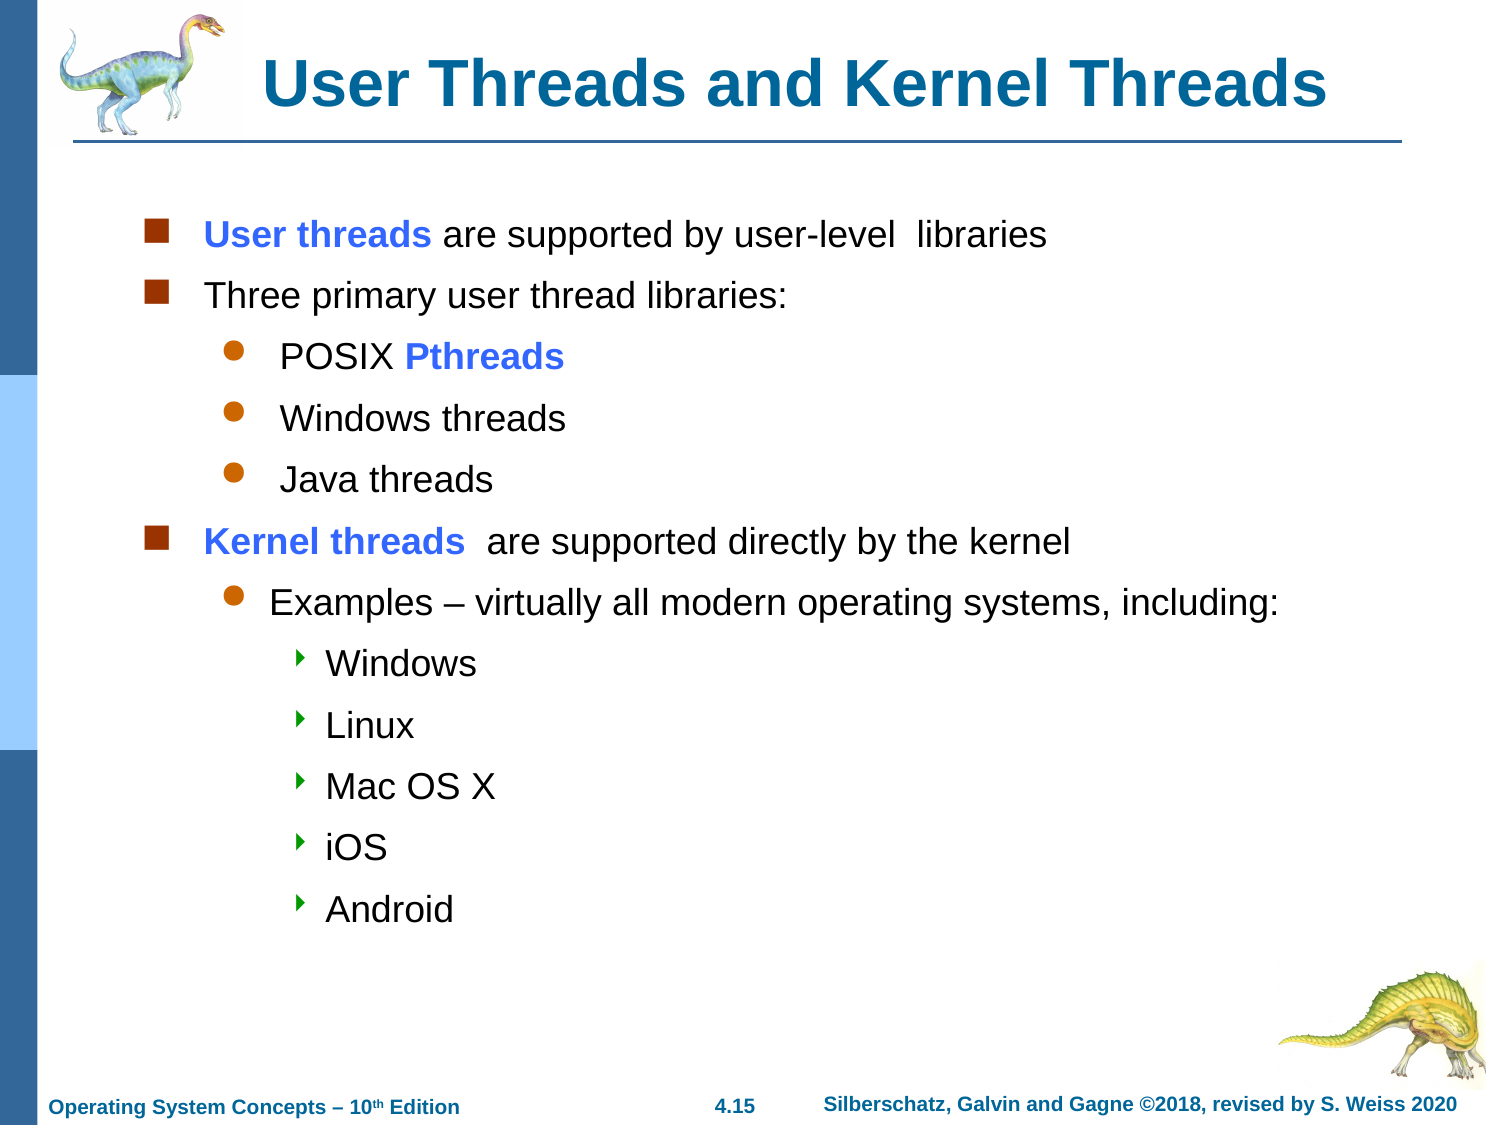

# User Threads and Kernel Threads
User threads are supported by user-level libraries
Three primary user thread libraries:
 POSIX Pthreads
 Windows threads
 Java threads
Kernel threads are supported directly by the kernel
Examples – virtually all modern operating systems, including:
Windows
Linux
Mac OS X
iOS
Android